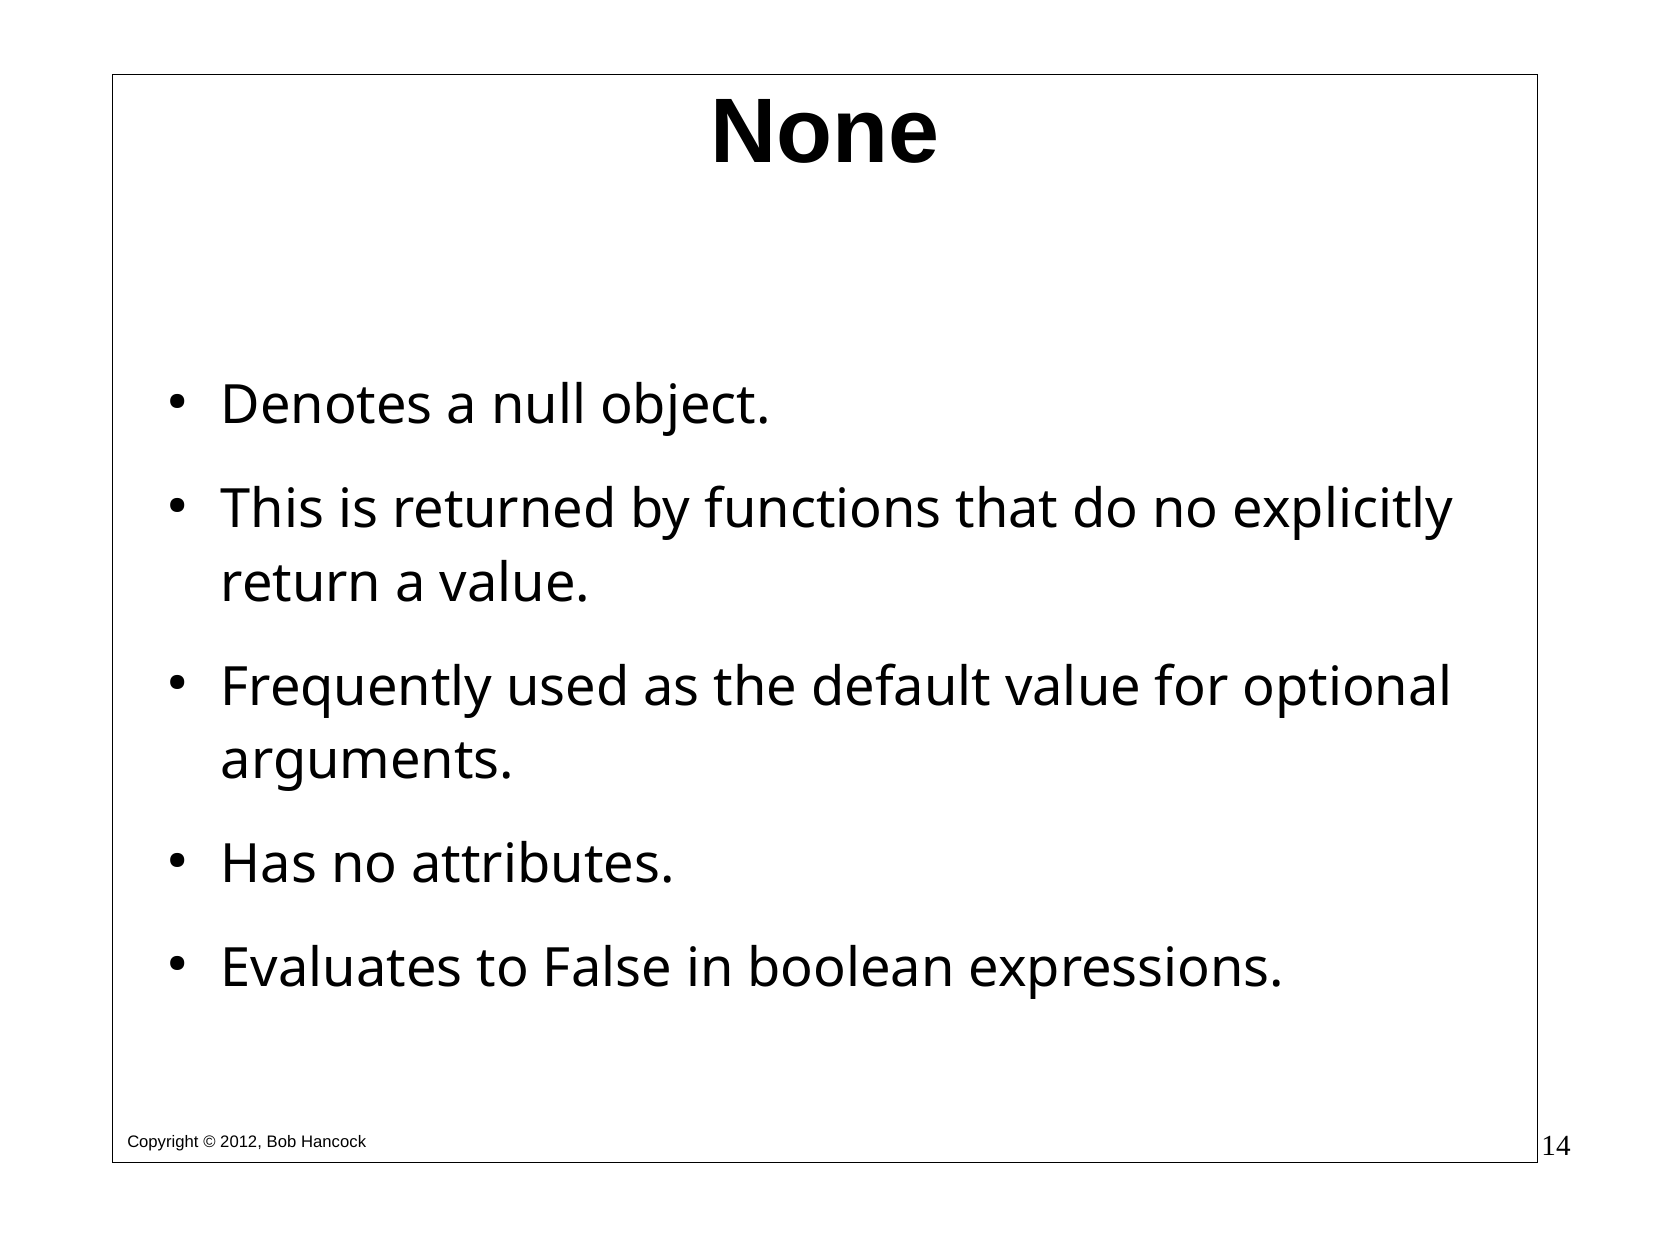

# None
Denotes a null object.
This is returned by functions that do no explicitly return a value.
Frequently used as the default value for optional arguments.
Has no attributes.
Evaluates to False in boolean expressions.
Copyright © 2012, Bob Hancock
14